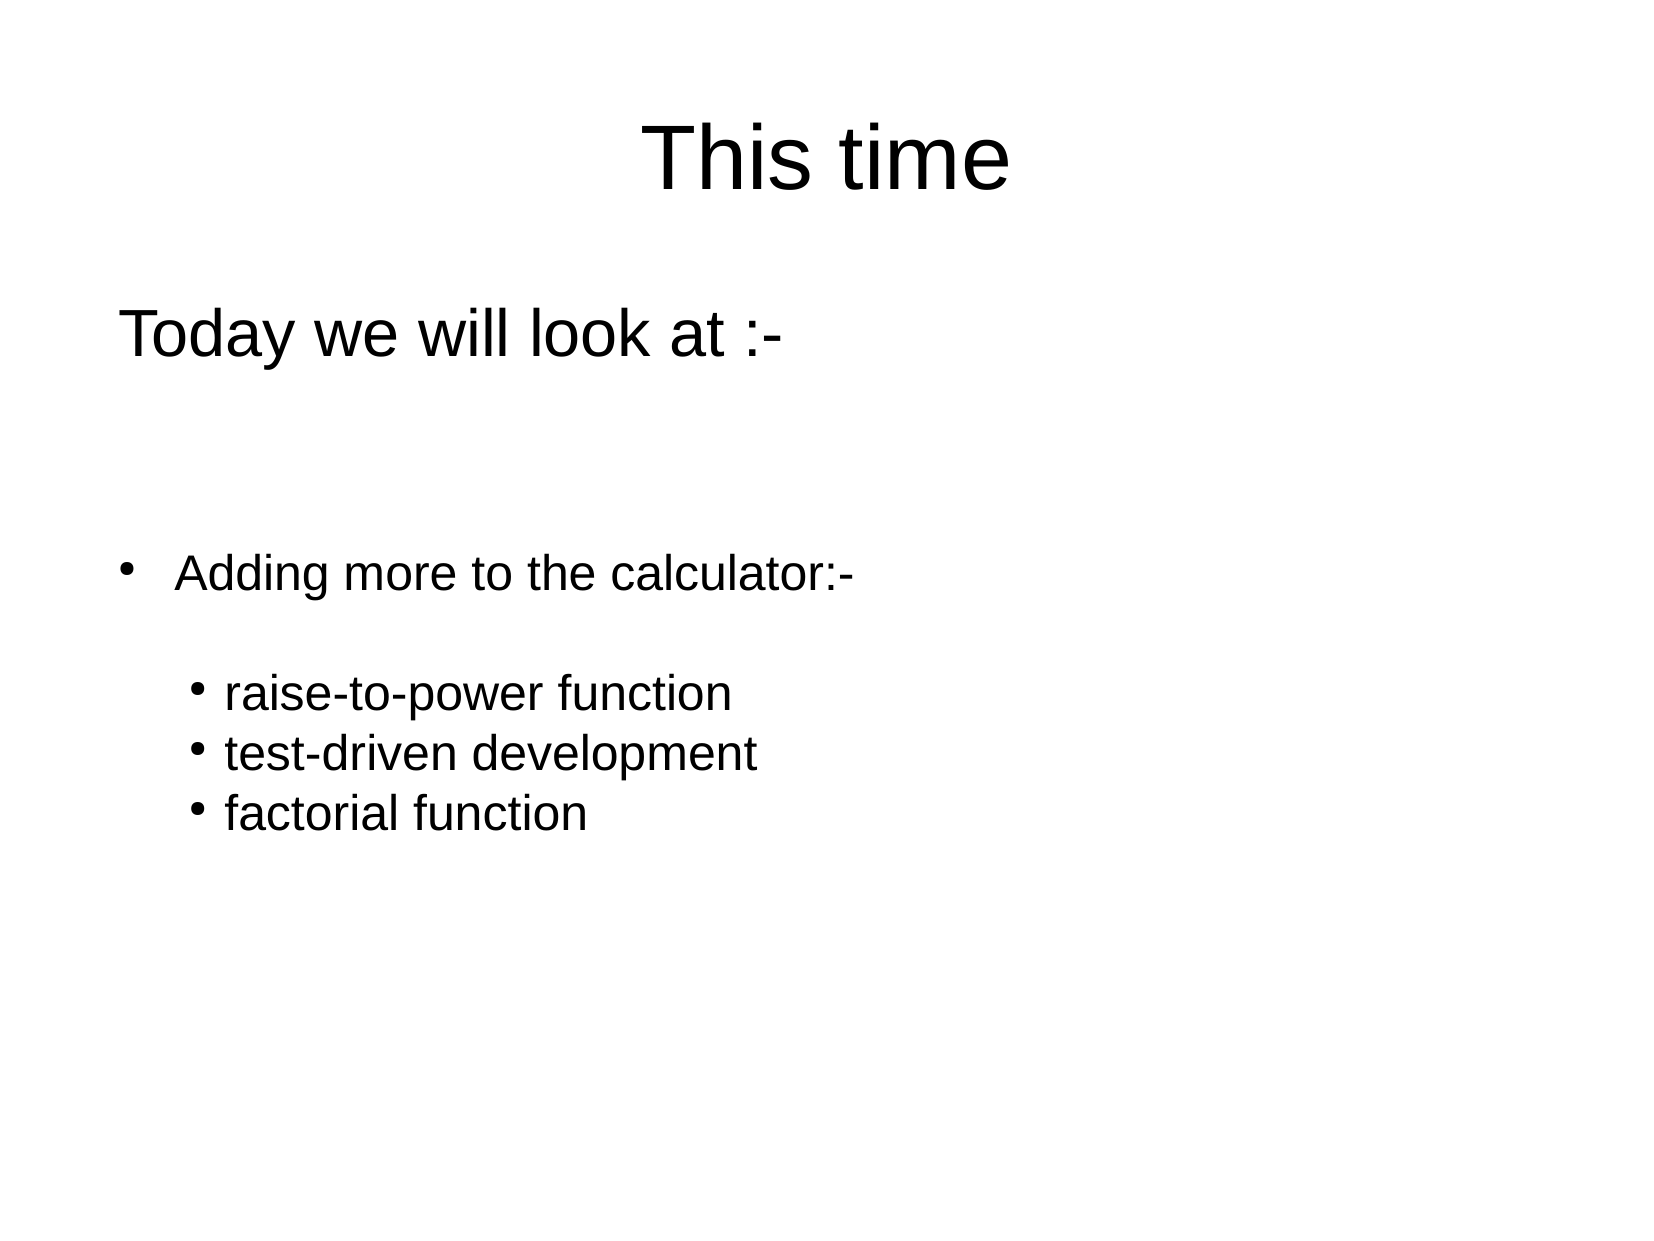

# This time
Today we will look at :-
Adding more to the calculator:-
raise-to-power function
test-driven development
factorial function